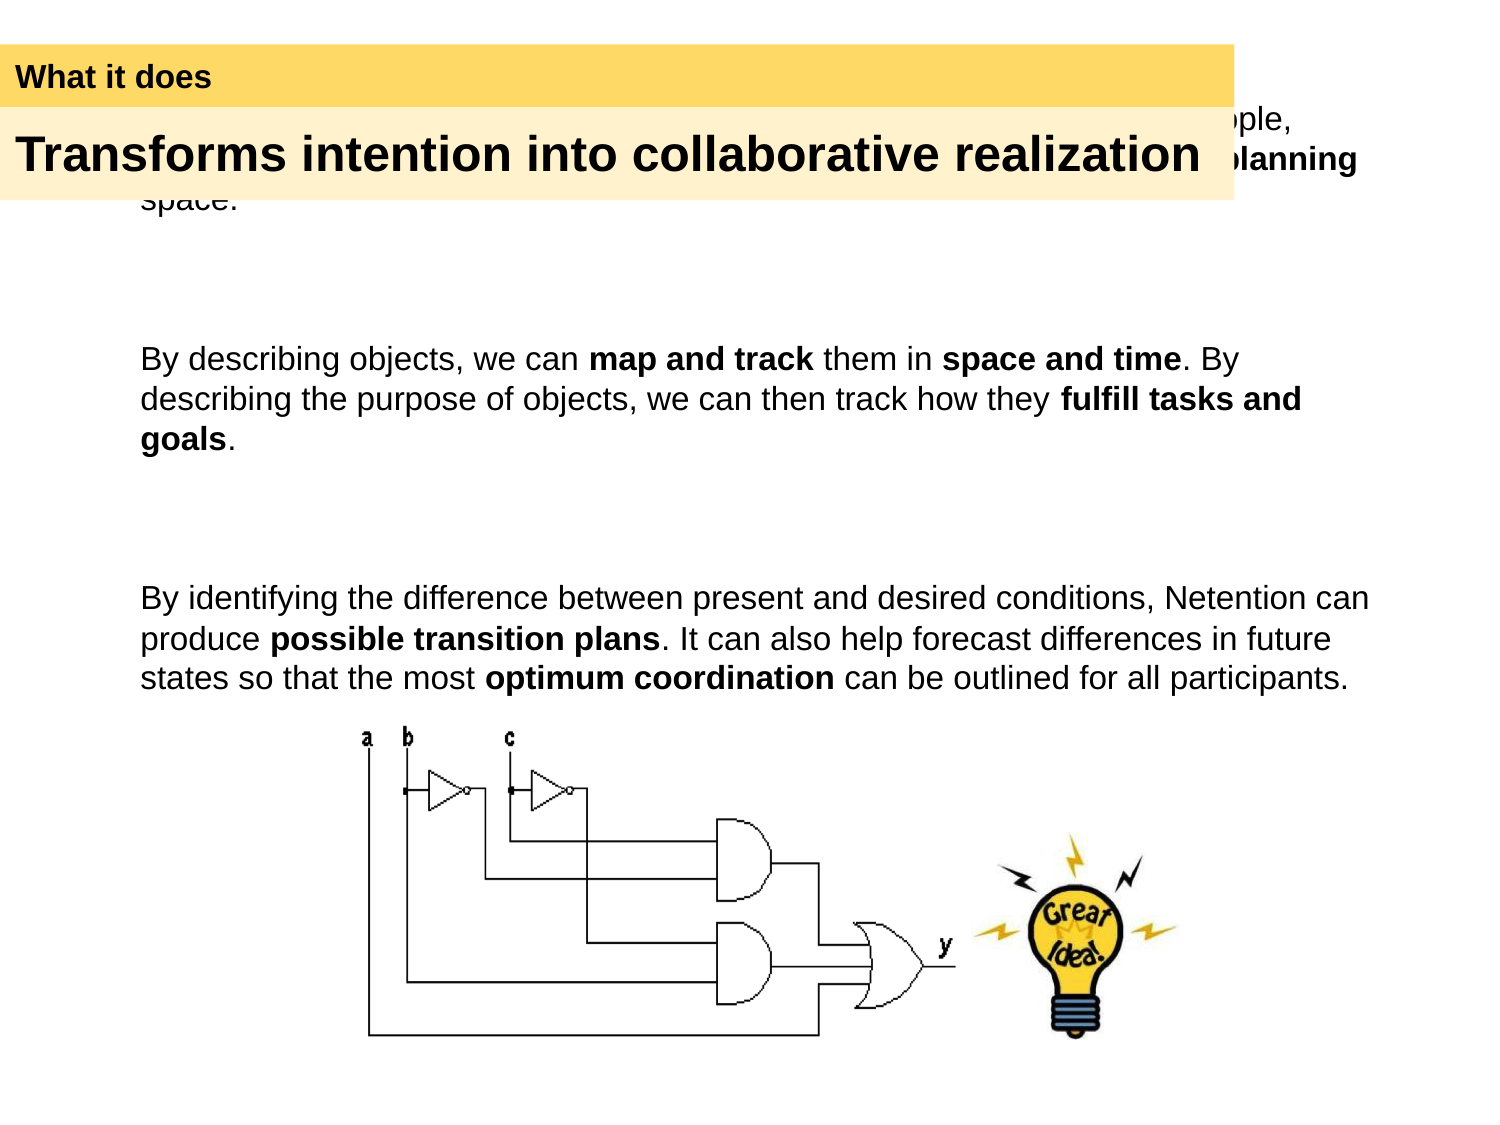

What it does
Transforms intention into collaborative realization
# Collaboration pathways are discovered by describing situations, people, resources, and intentions as objects combined in a shared memory and planning space. By describing objects, we can map and track them in space and time. By describing the purpose of objects, we can then track how they fulfill tasks and goals. By identifying the difference between present and desired conditions, Netention can produce possible transition plans. It can also help forecast differences in future states so that the most optimum coordination can be outlined for all participants.